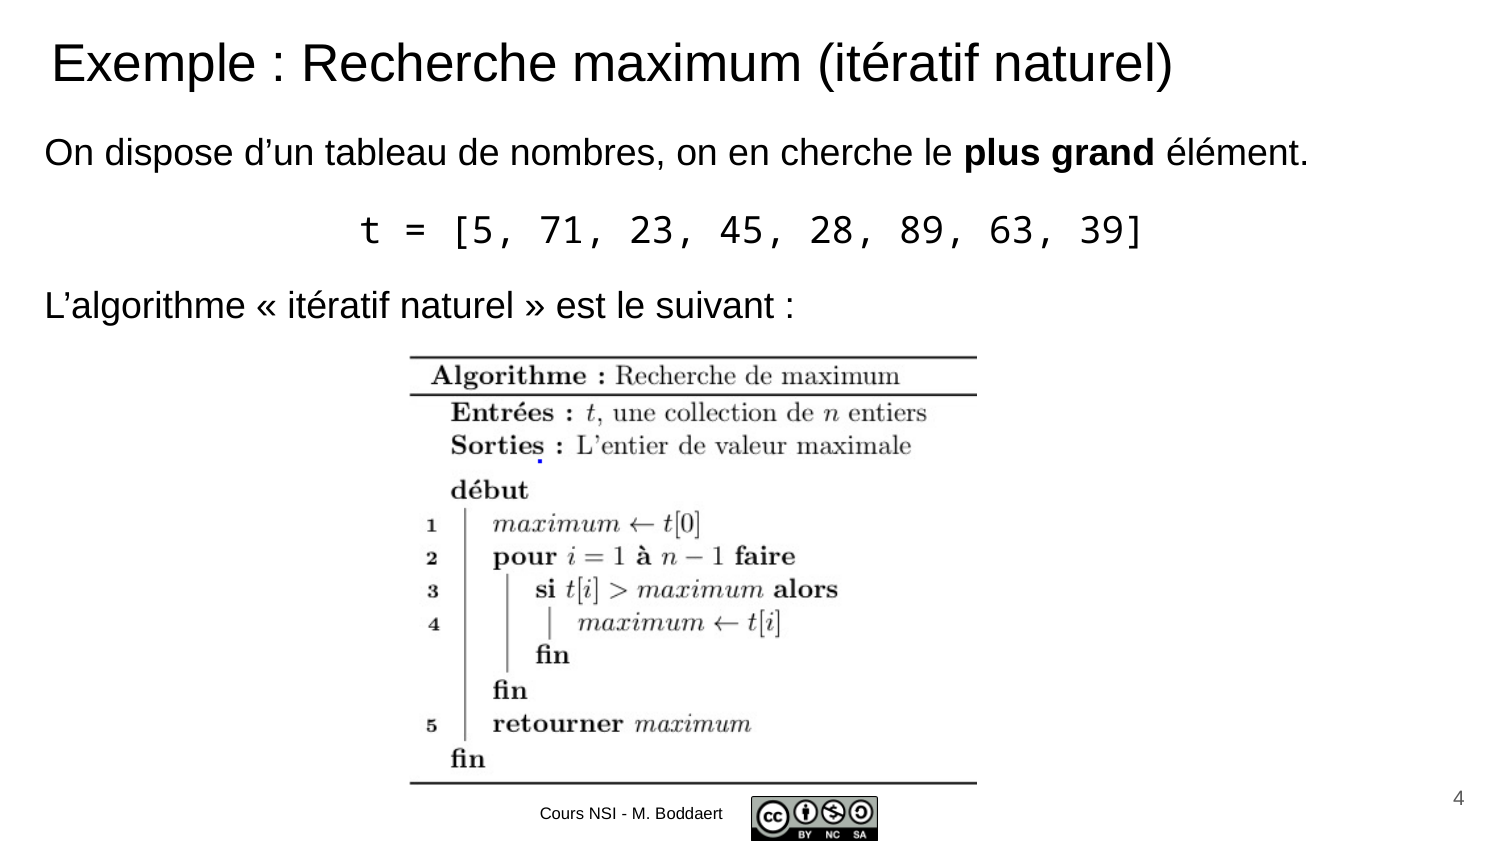

# Exemple : Recherche maximum (itératif naturel)
On dispose d’un tableau de nombres, on en cherche le plus grand élément.
t = [5, 71, 23, 45, 28, 89, 63, 39]
L’algorithme « itératif naturel » est le suivant :
4